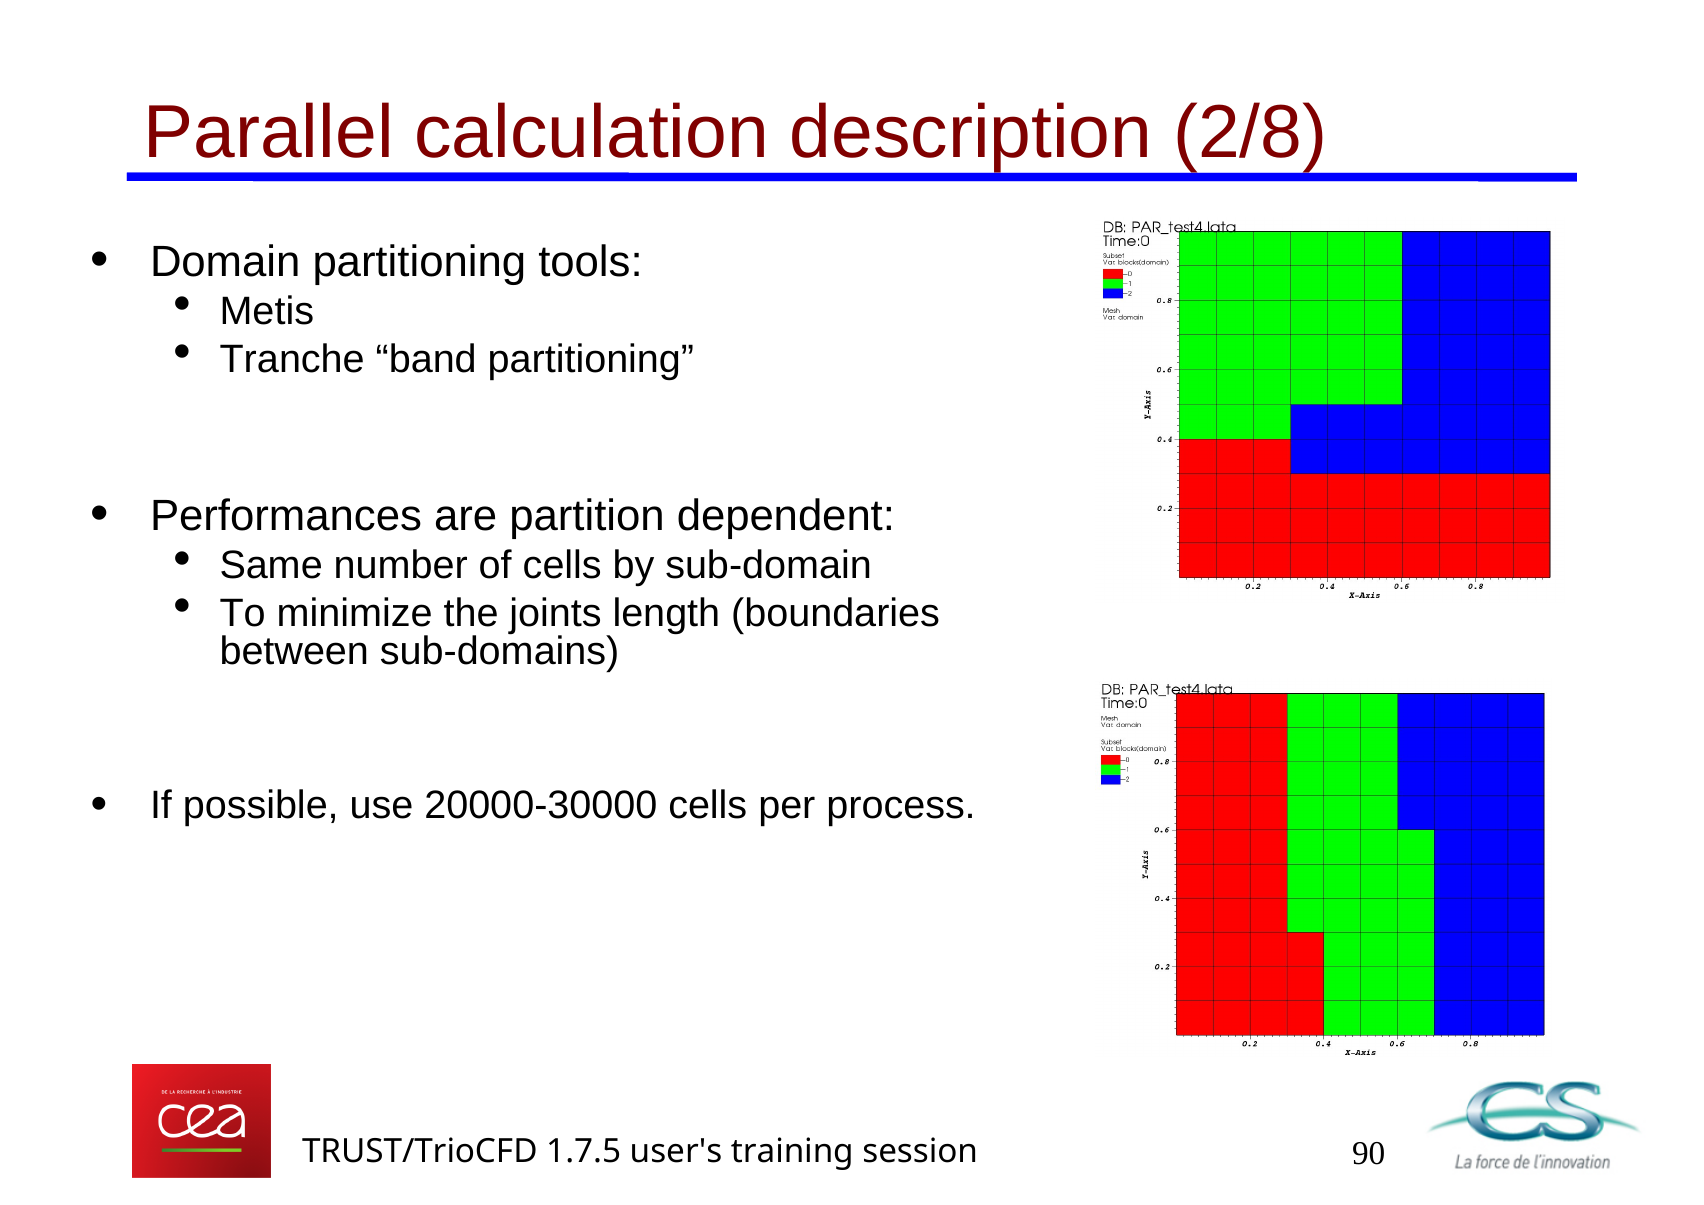

# Parallel calculation description (2/8)
Domain partitioning tools:
Metis
Tranche “band partitioning”
Performances are partition dependent:
Same number of cells by sub-domain
To minimize the joints length (boundaries between sub-domains)
If possible, use 20000-30000 cells per process.
TRUST/TrioCFD 1.7.5 user's training session
90